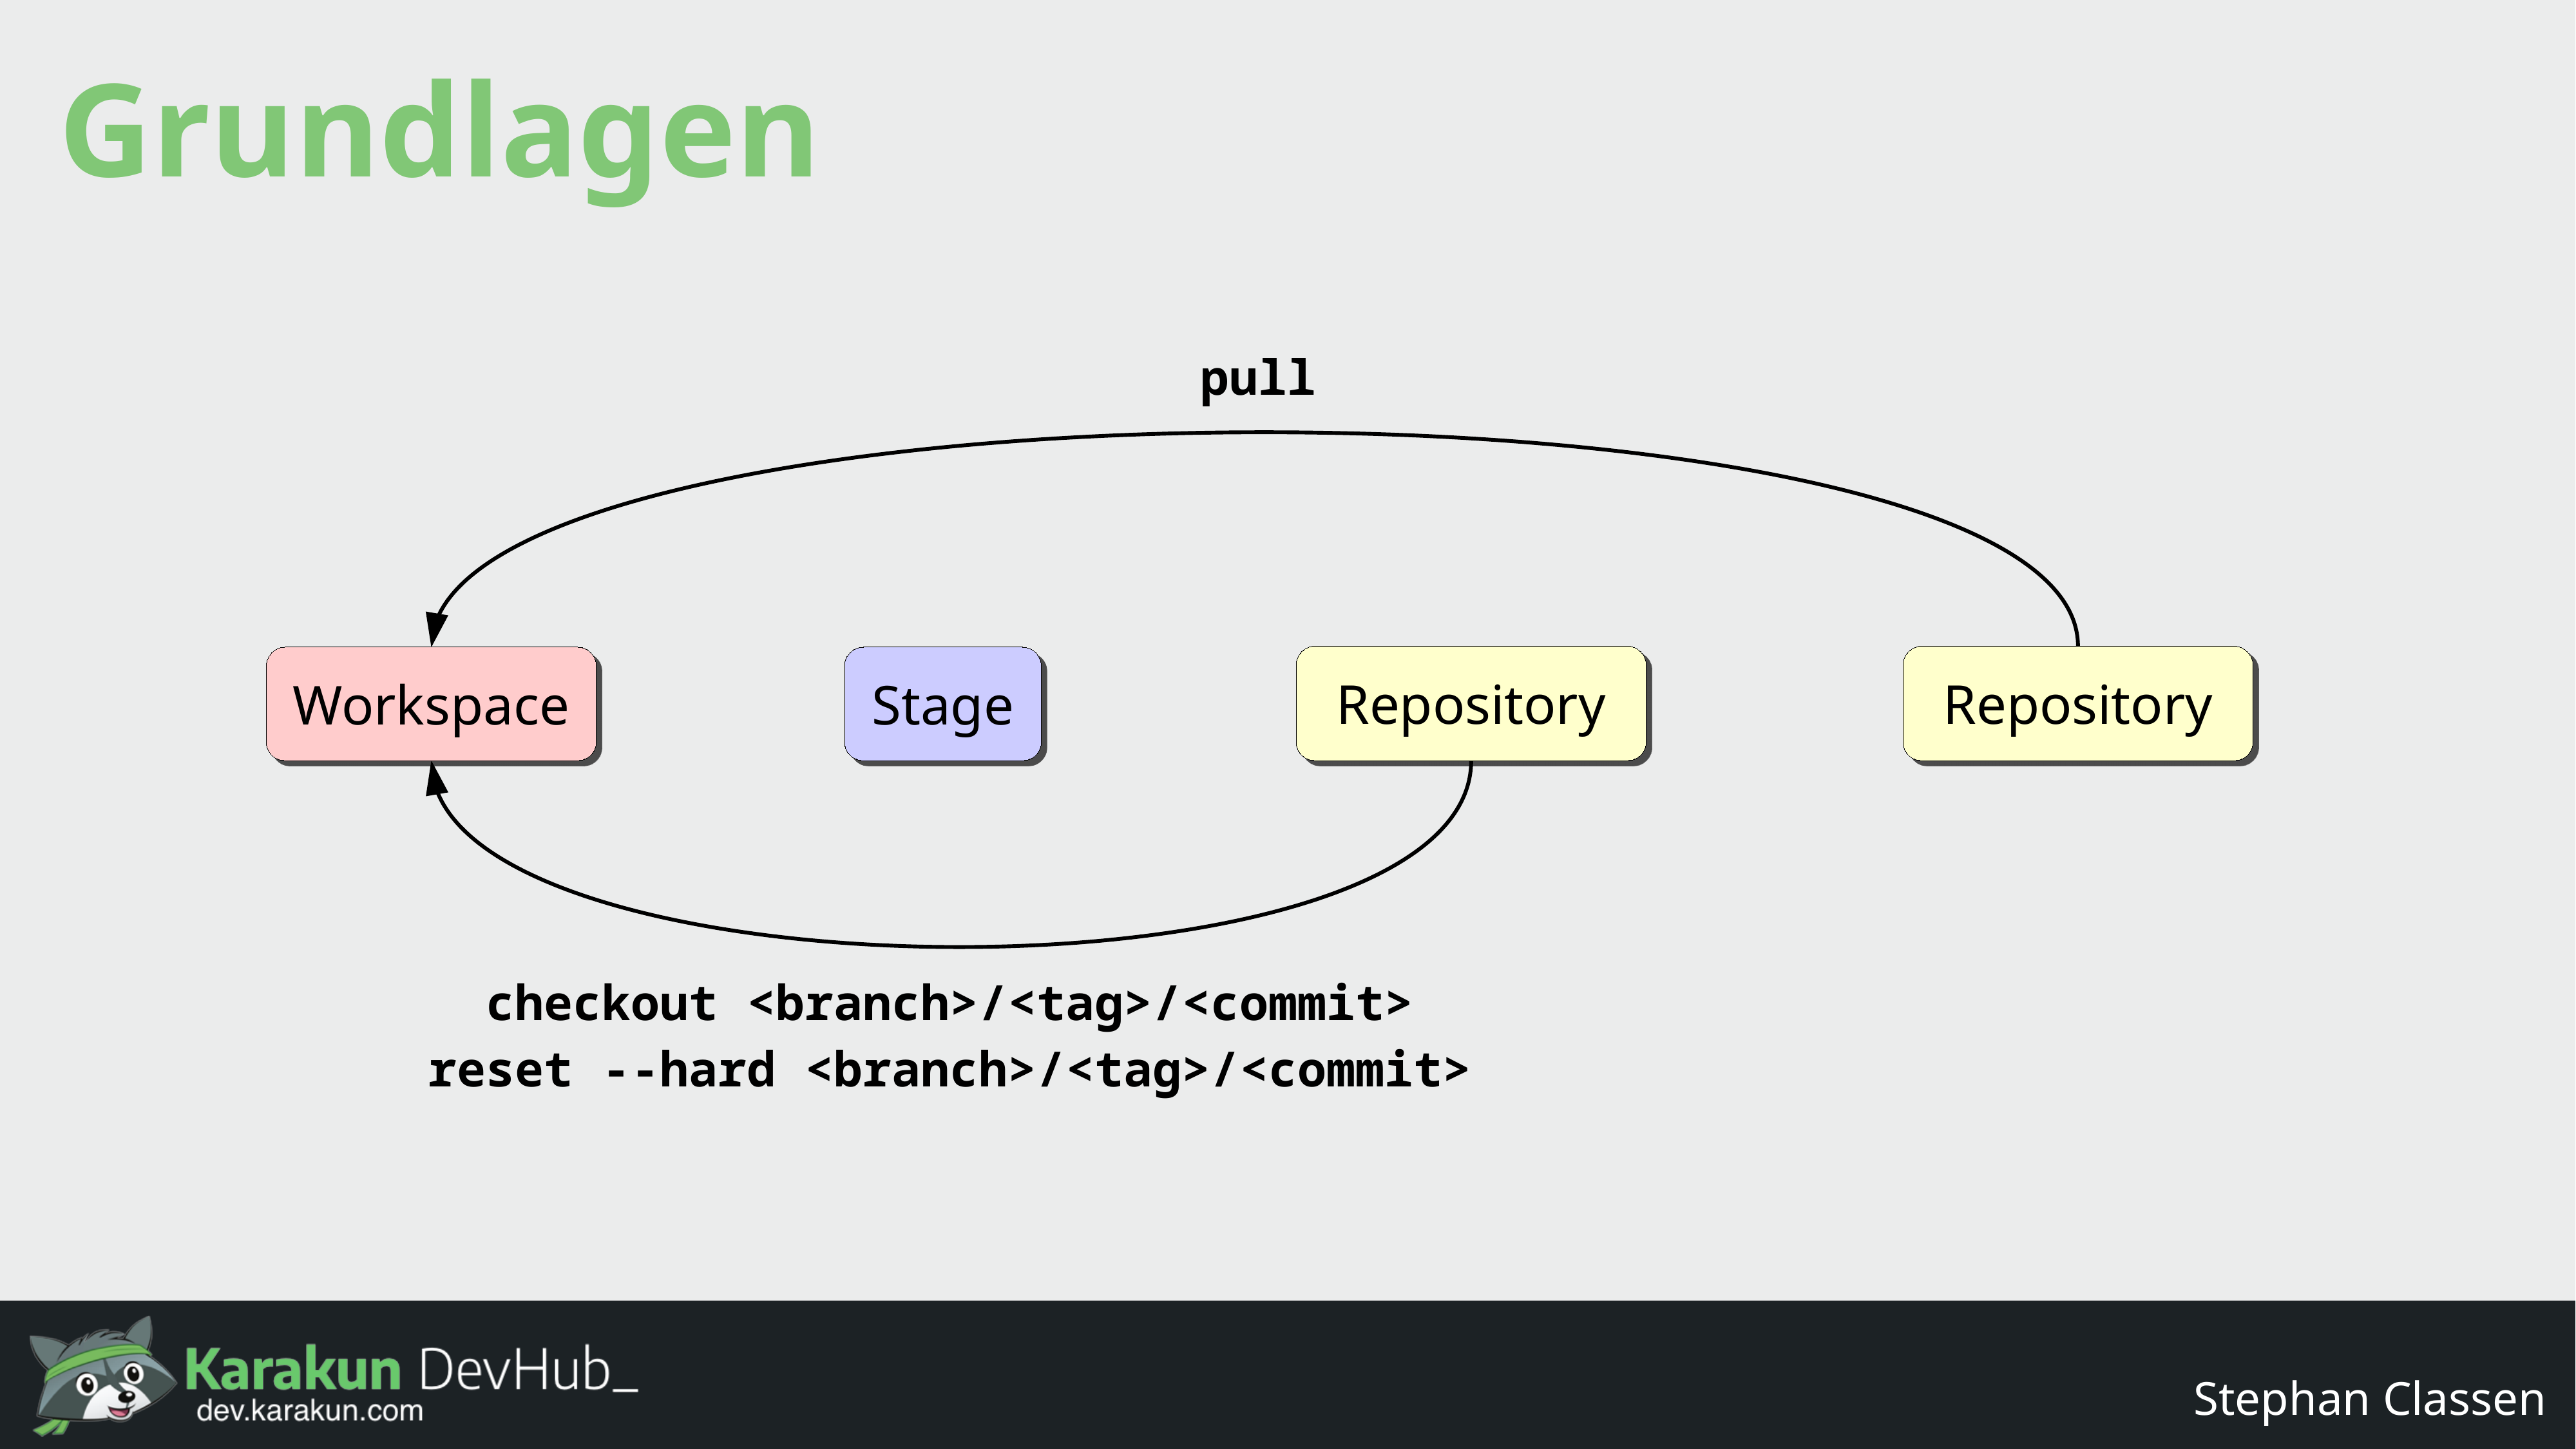

Grundlagen
pull
Repository
Repository
Workspace
Stage
checkout <branch>/<tag>/<commit>
reset --hard <branch>/<tag>/<commit>
Stephan Classen
ddddd